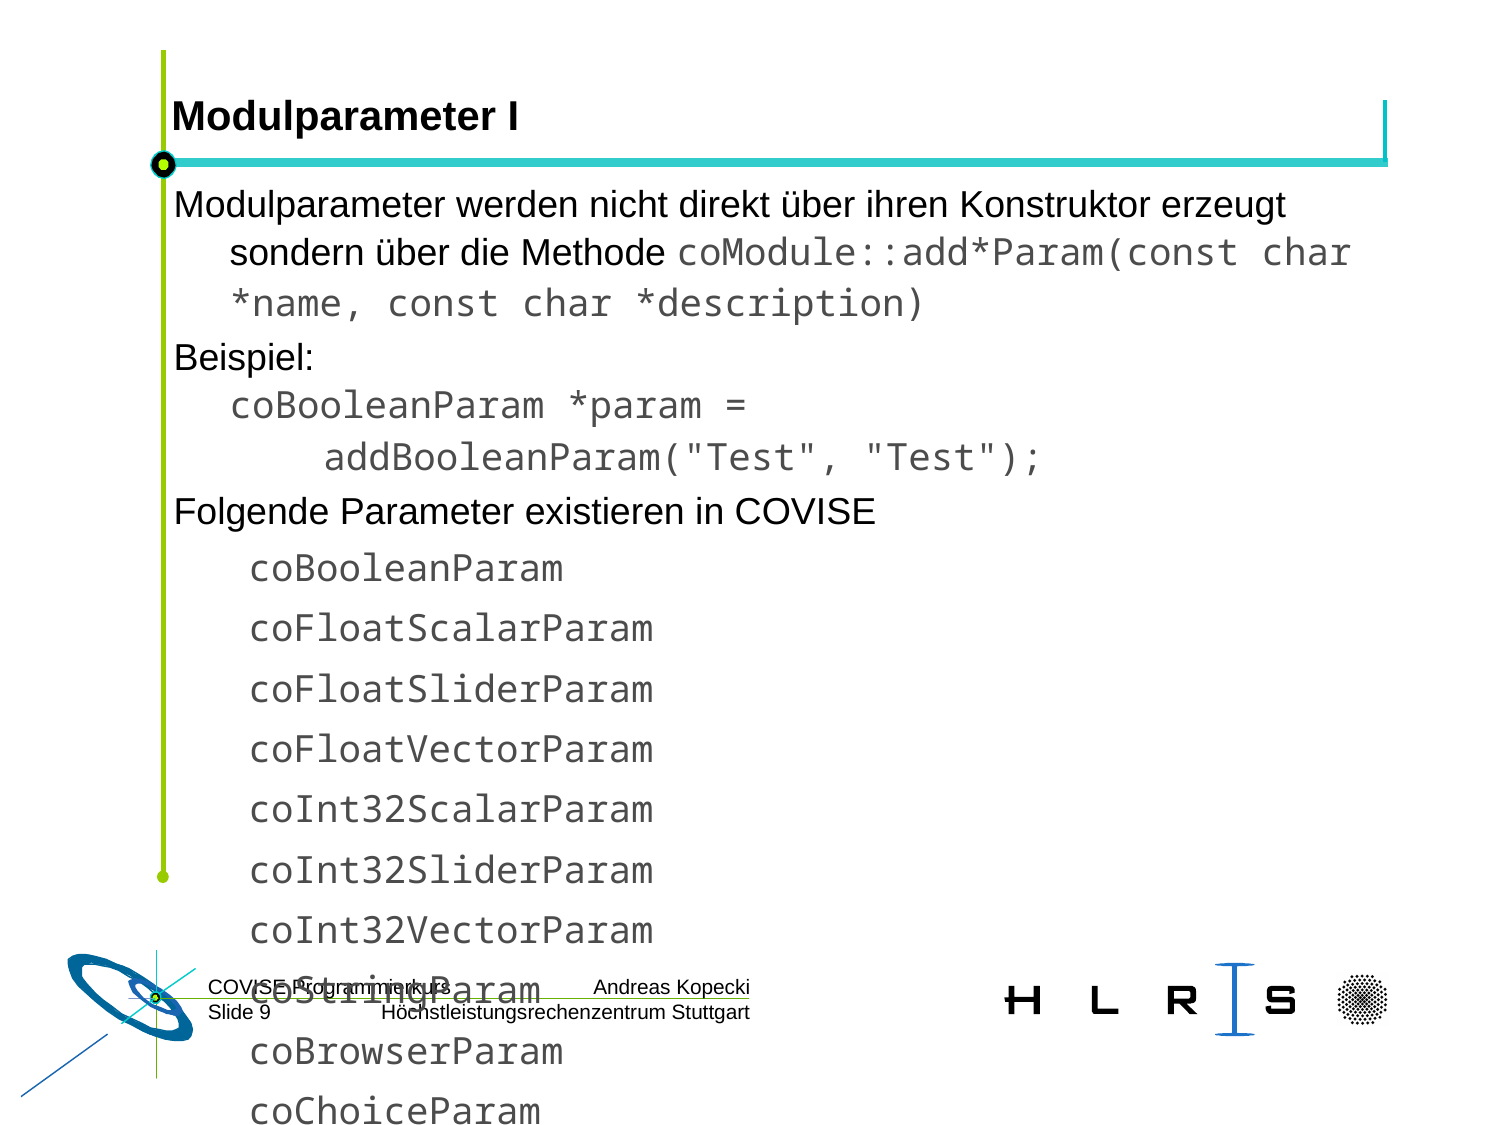

# Modulparameter I
Modulparameter werden nicht direkt über ihren Konstruktor erzeugt sondern über die Methode coModule::add*Param(const char *name, const char *description)
Beispiel:
coBooleanParam *param =
	addBooleanParam("Test", "Test");
Folgende Parameter existieren in COVISE
coBooleanParam
coFloatScalarParam
coFloatSliderParam
coFloatVectorParam
coInt32ScalarParam
coInt32SliderParam
coInt32VectorParam
coStringParam
coBrowserParam
coChoiceParam
COVISE Programmierkurs
9